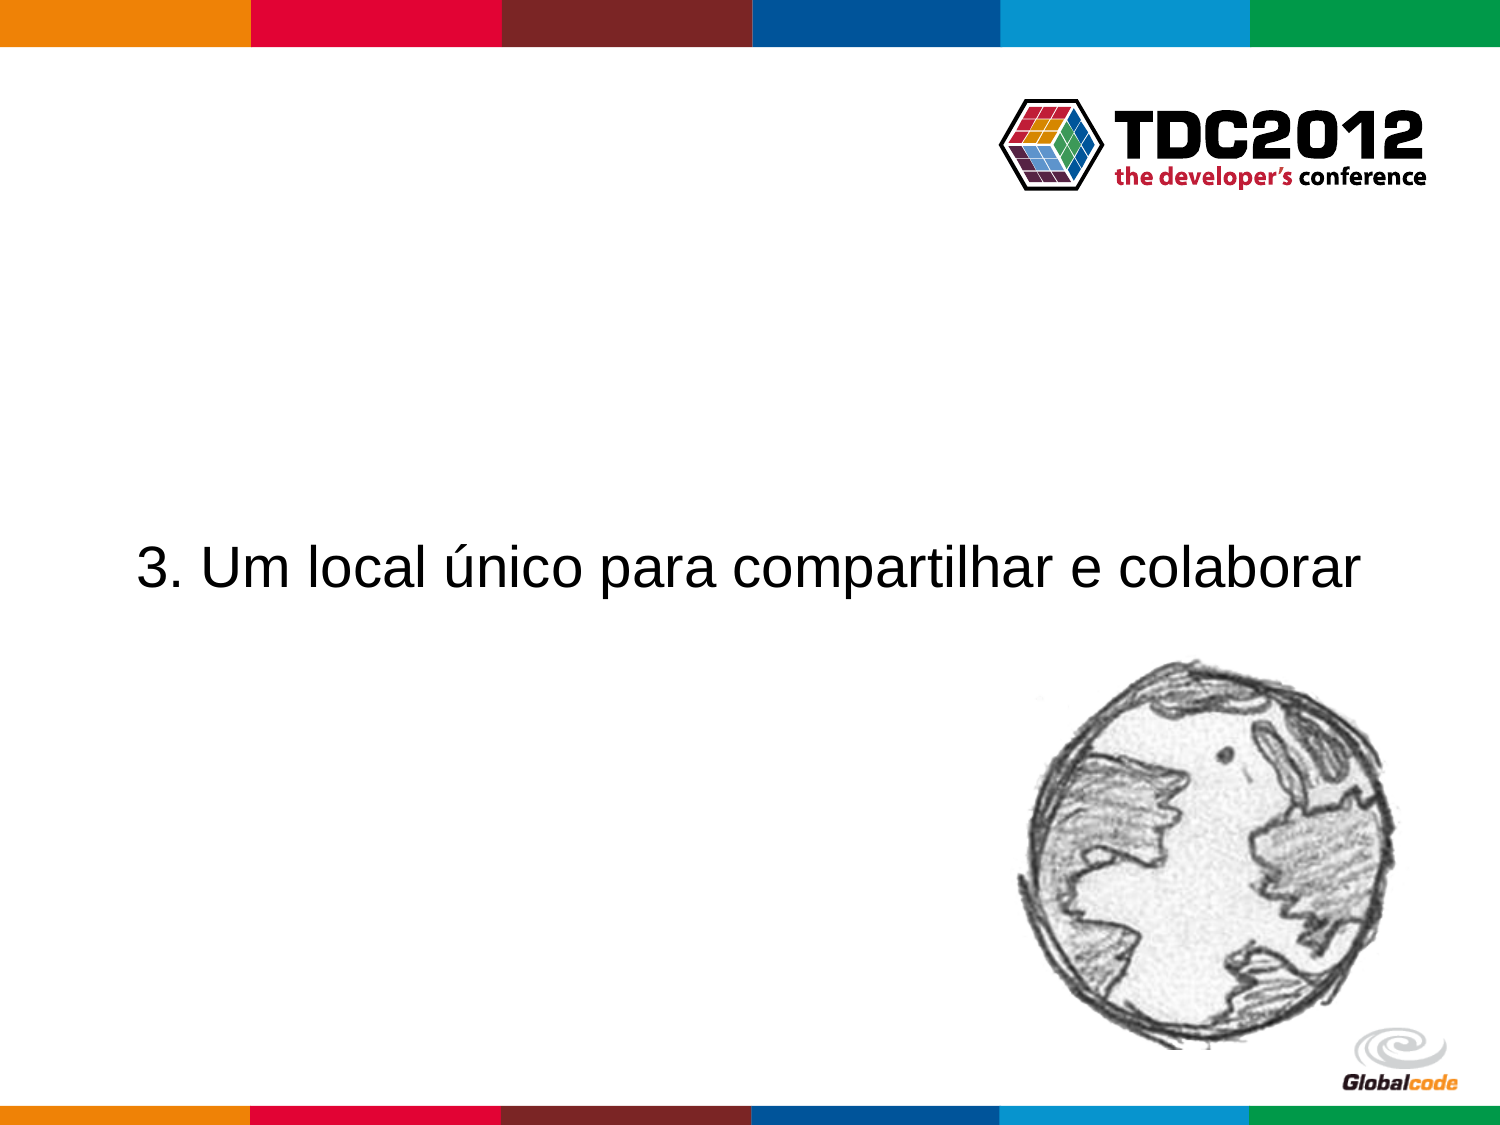

#
3. Um local único para compartilhar e colaborar